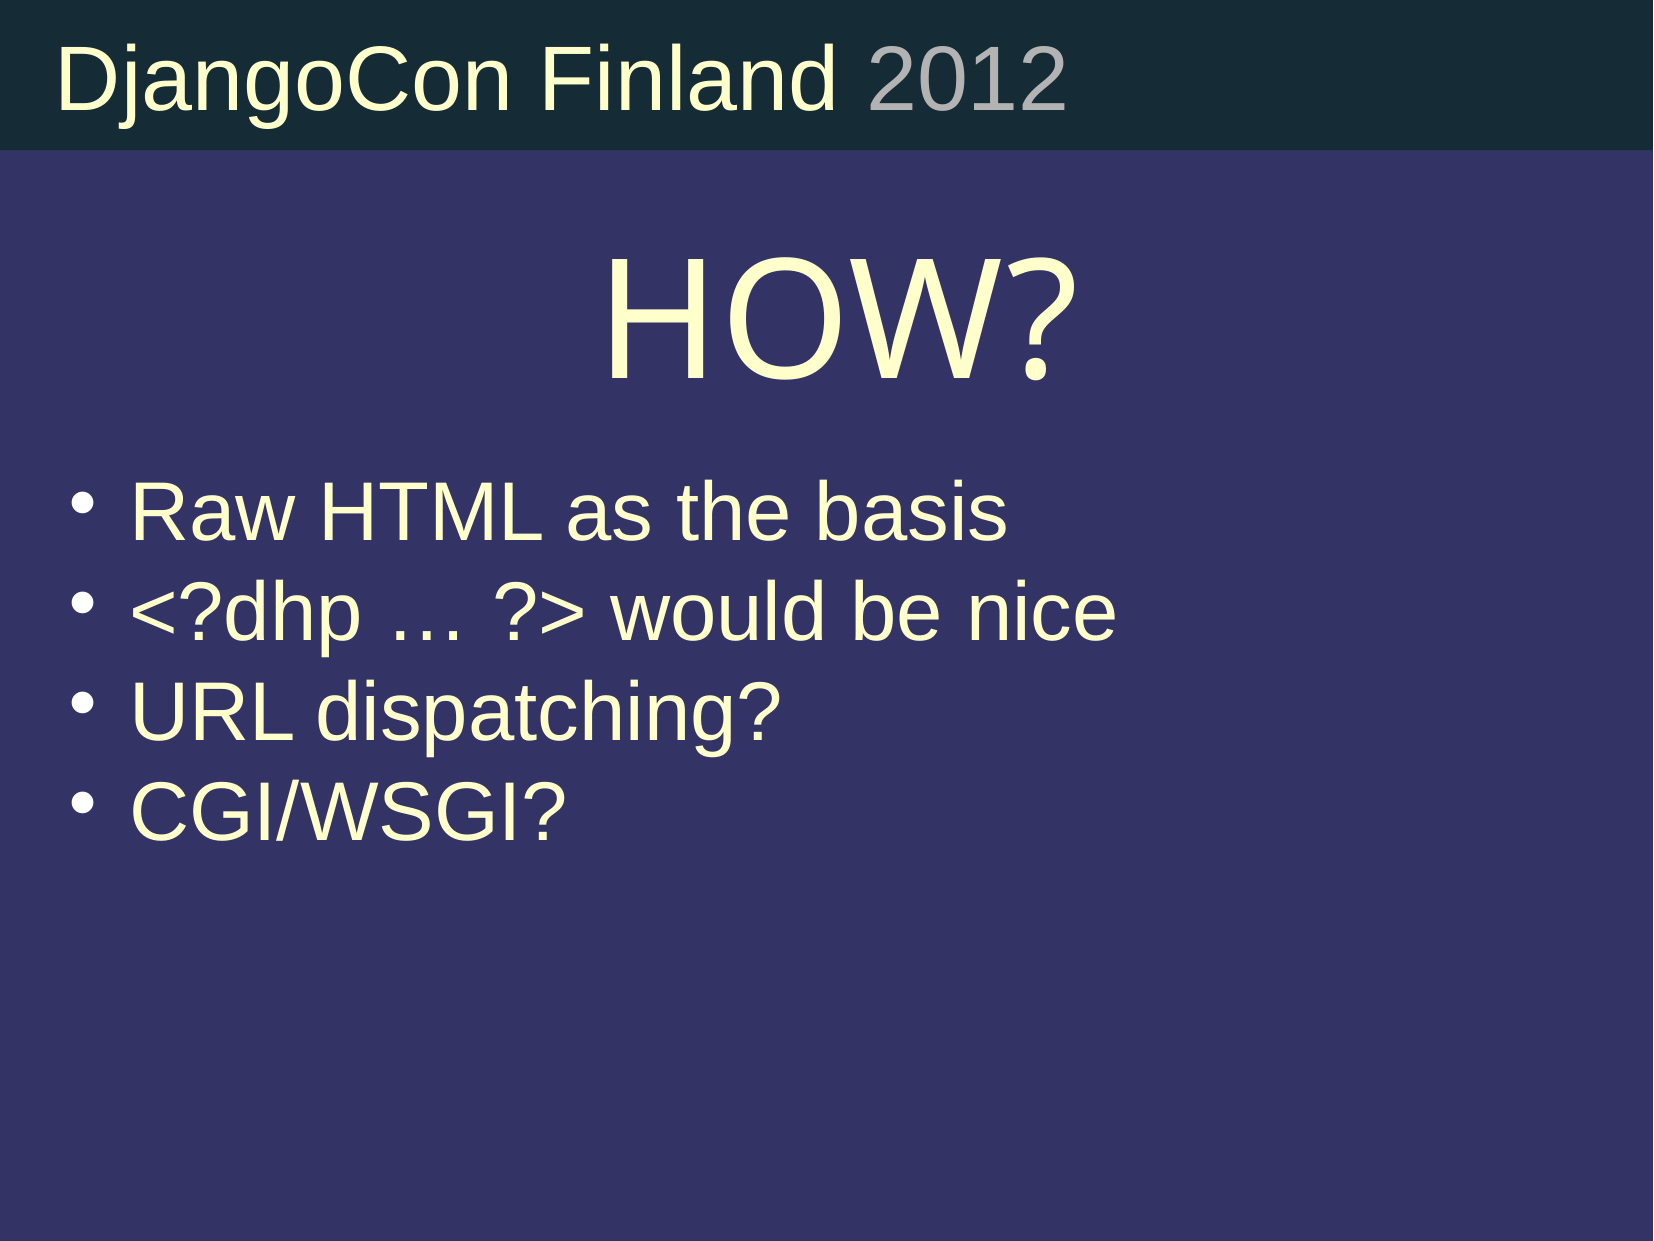

# DjangoCon Finland 2012
HOW?
 Raw HTML as the basis
 <?dhp … ?> would be nice
 URL dispatching?
 CGI/WSGI?